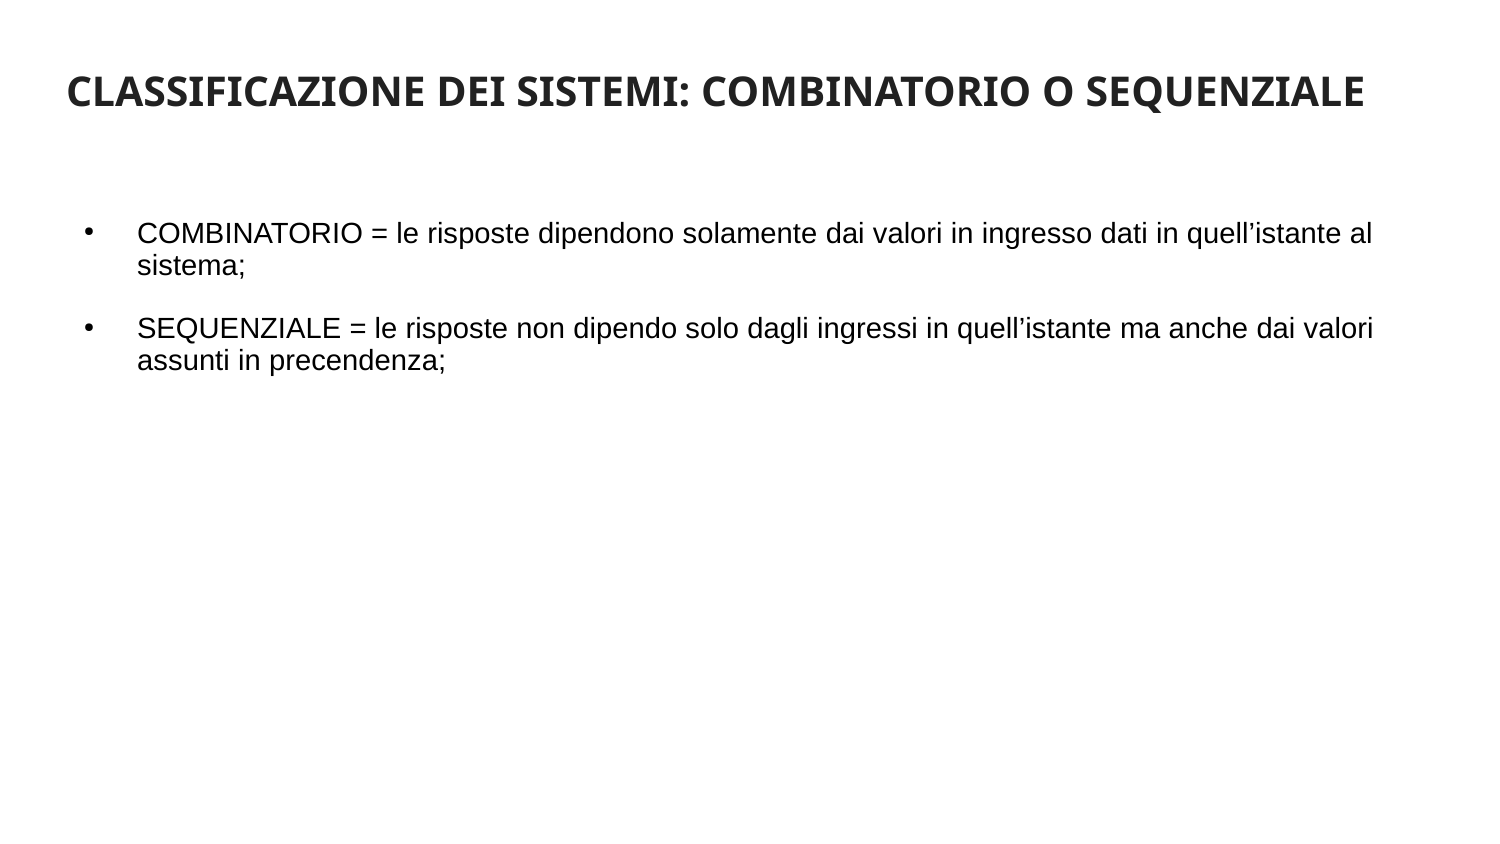

# CLASSIFICAZIONE DEI SISTEMI: COMBINATORIO O SEQUENZIALE
COMBINATORIO = le risposte dipendono solamente dai valori in ingresso dati in quell’istante al sistema;
SEQUENZIALE = le risposte non dipendo solo dagli ingressi in quell’istante ma anche dai valori assunti in precendenza;